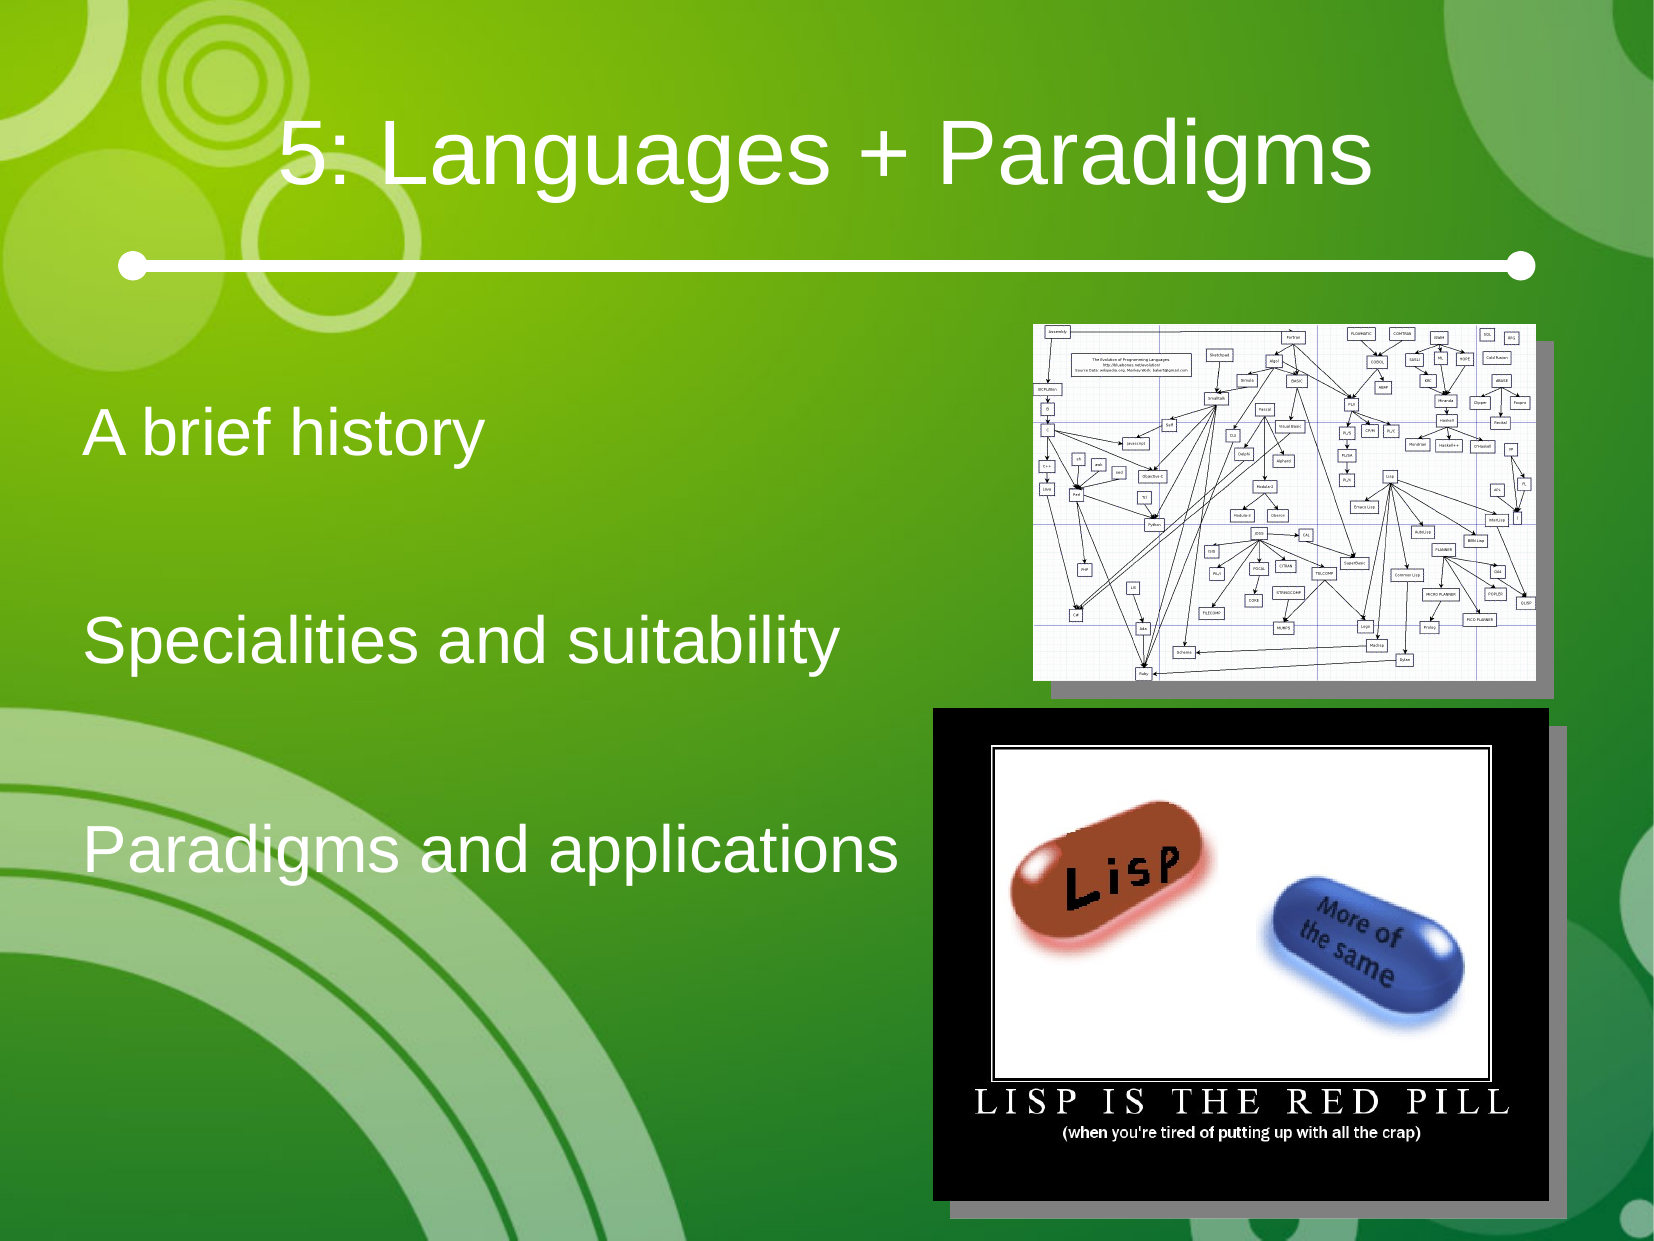

# 5: Languages + Paradigms
A brief history
Specialities and suitability
Paradigms and applications